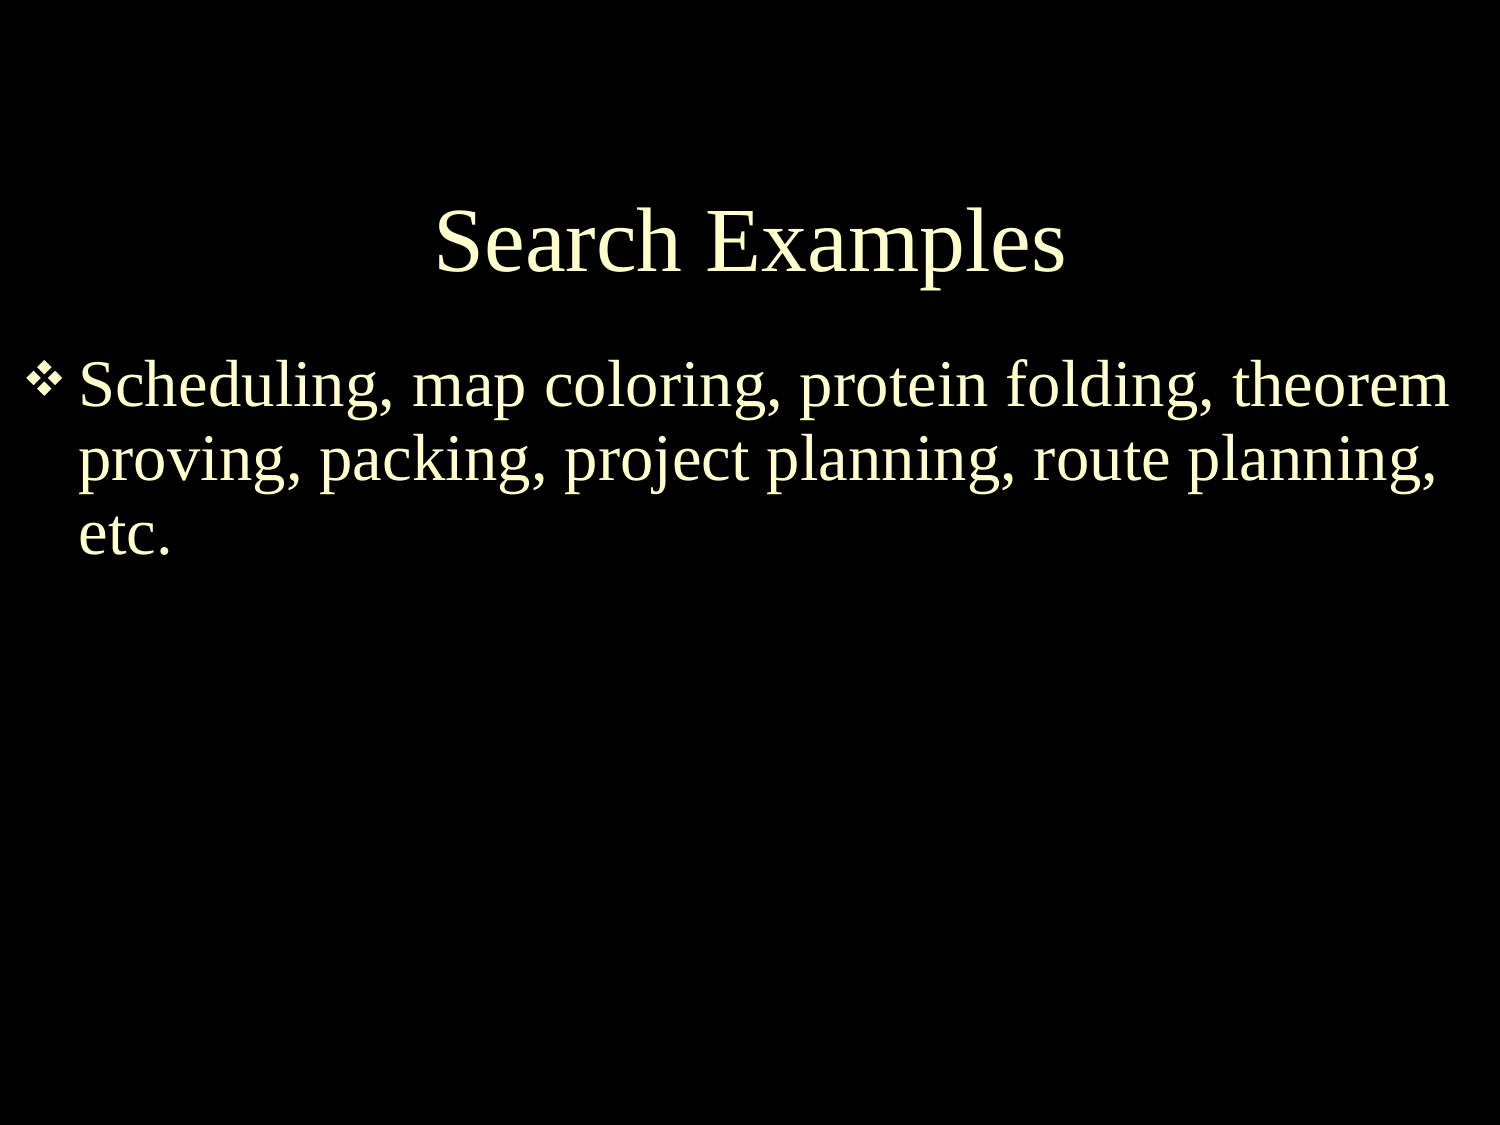

# Search Examples
Scheduling, map coloring, protein folding, theorem proving, packing, project planning, route planning, etc.